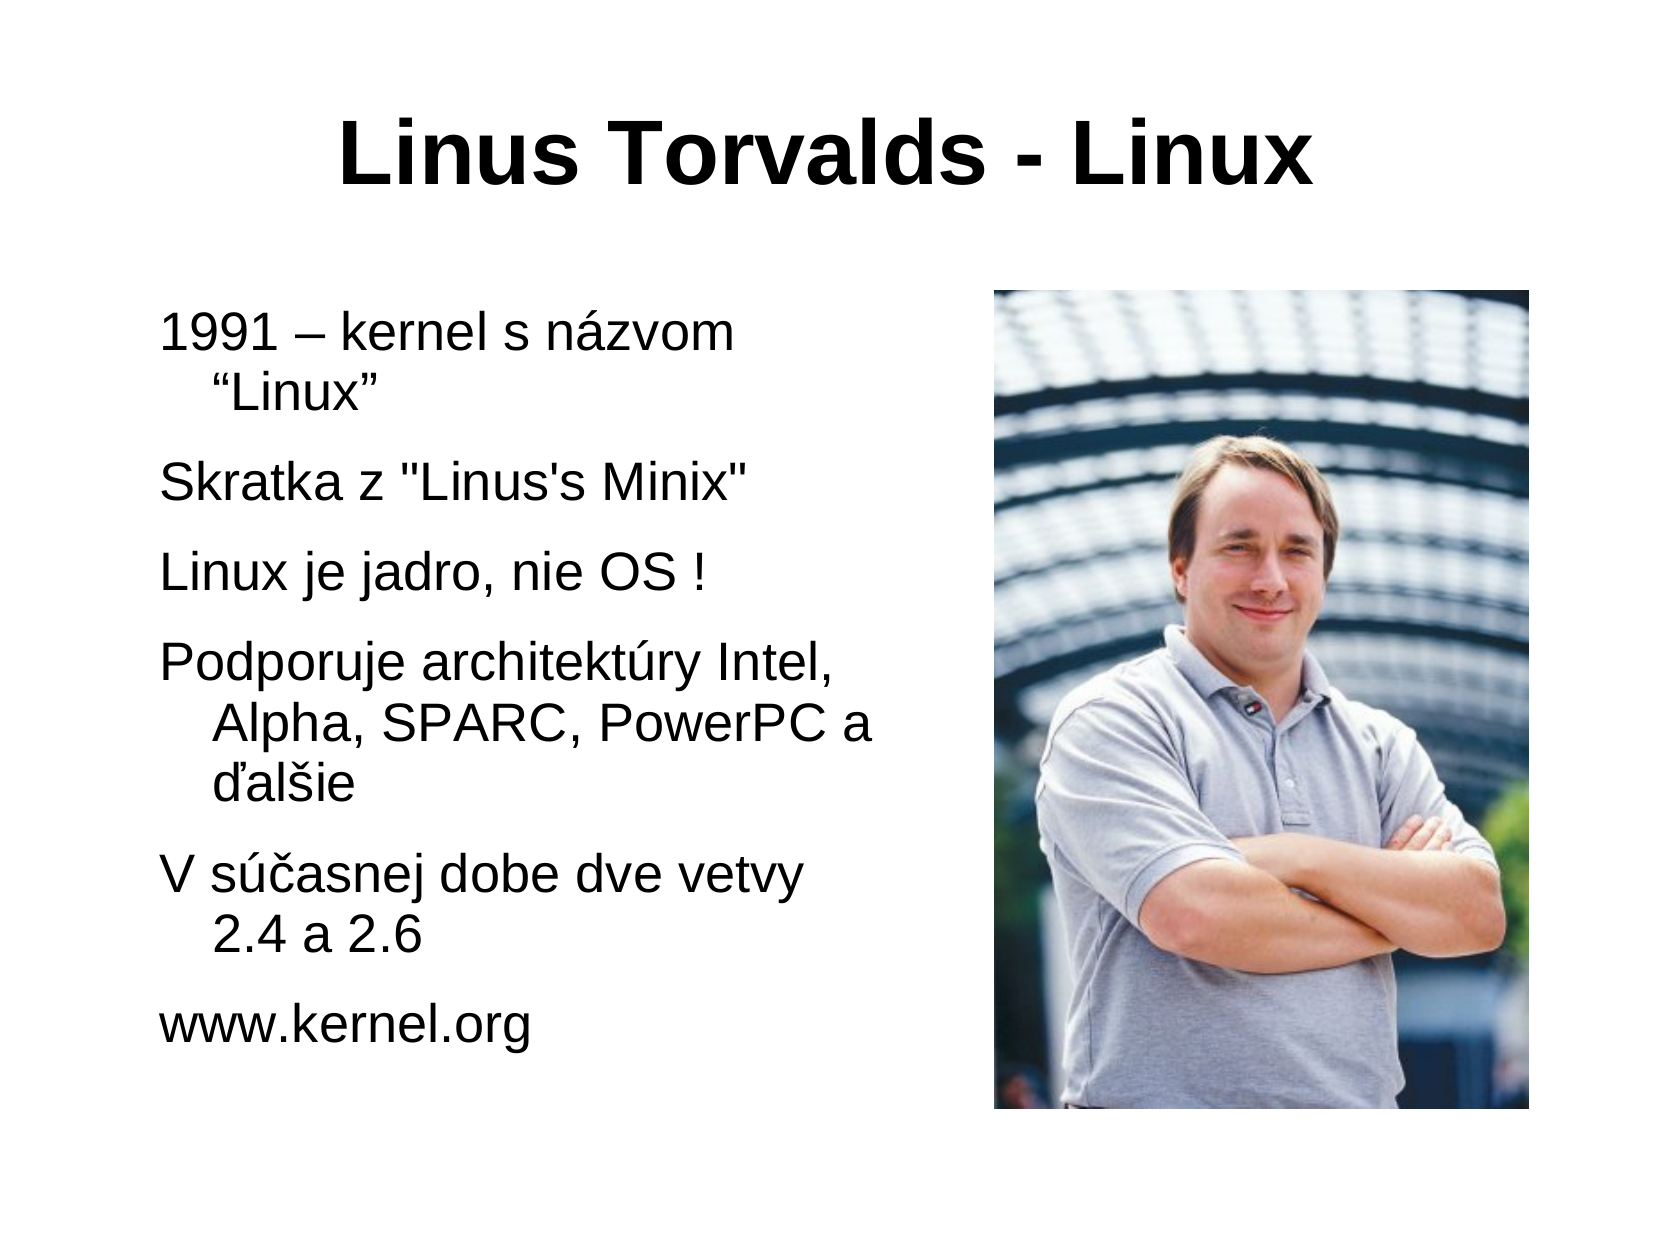

# Linus Torvalds - Linux
1991 – kernel s názvom “Linux”
Skratka z "Linus's Minix"
Linux je jadro, nie OS !
Podporuje architektúry Intel, Alpha, SPARC, PowerPC a ďalšie
V súčasnej dobe dve vetvy 2.4 a 2.6
www.kernel.org